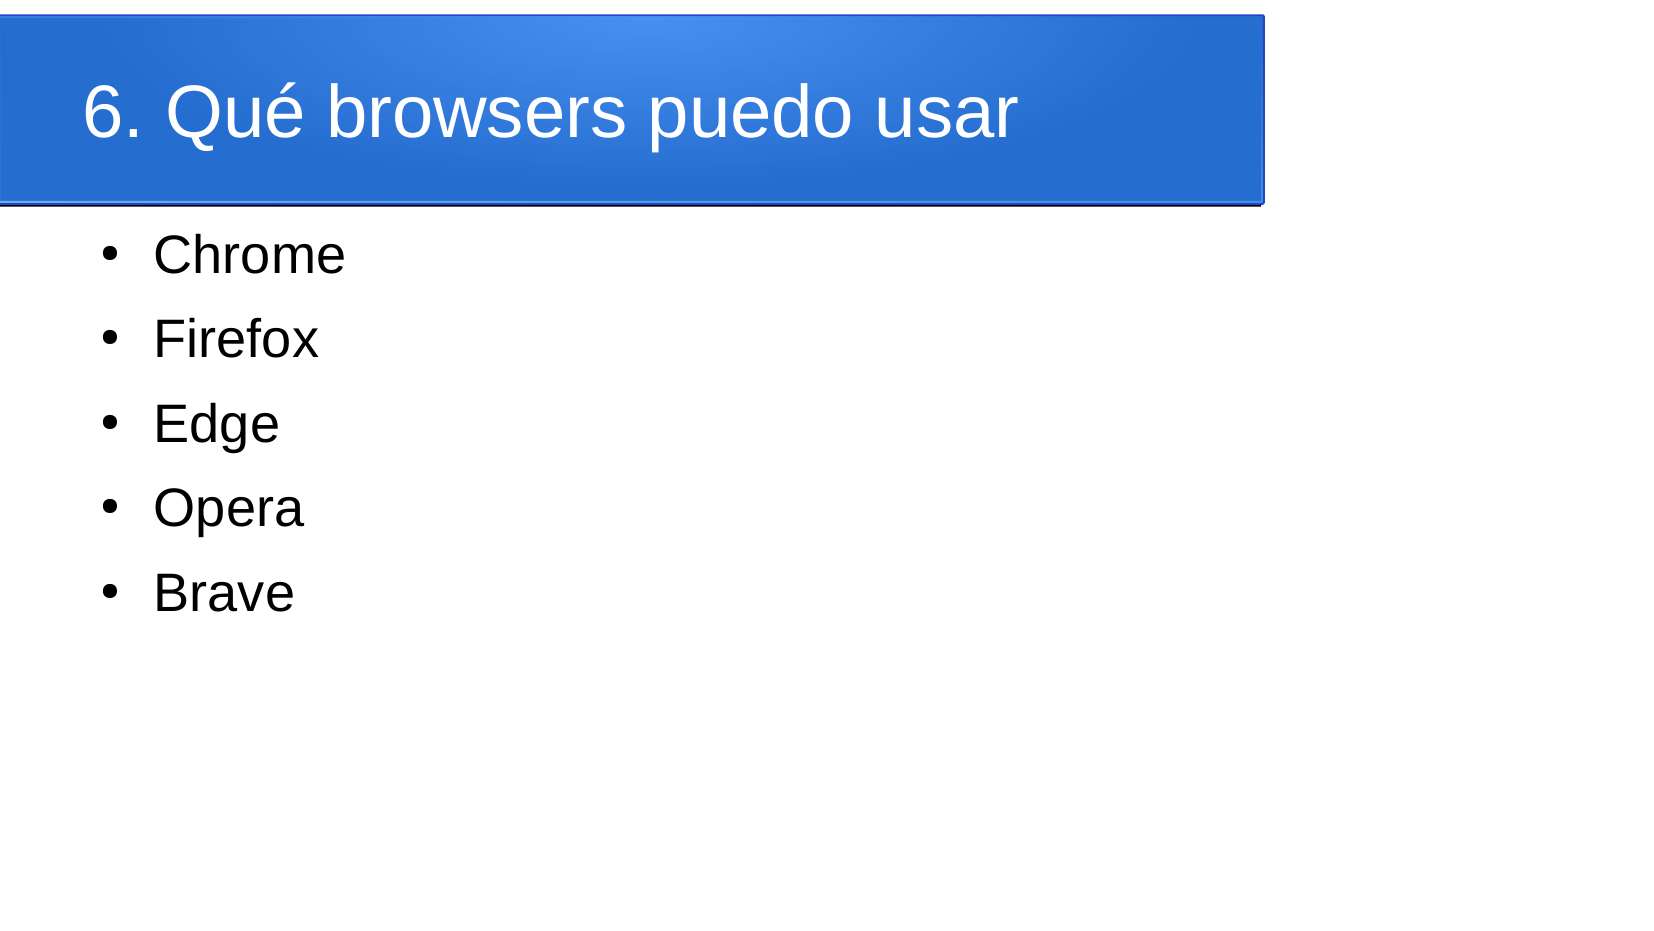

# 6. Qué browsers puedo usar
Chrome
Firefox
Edge
Opera
Brave